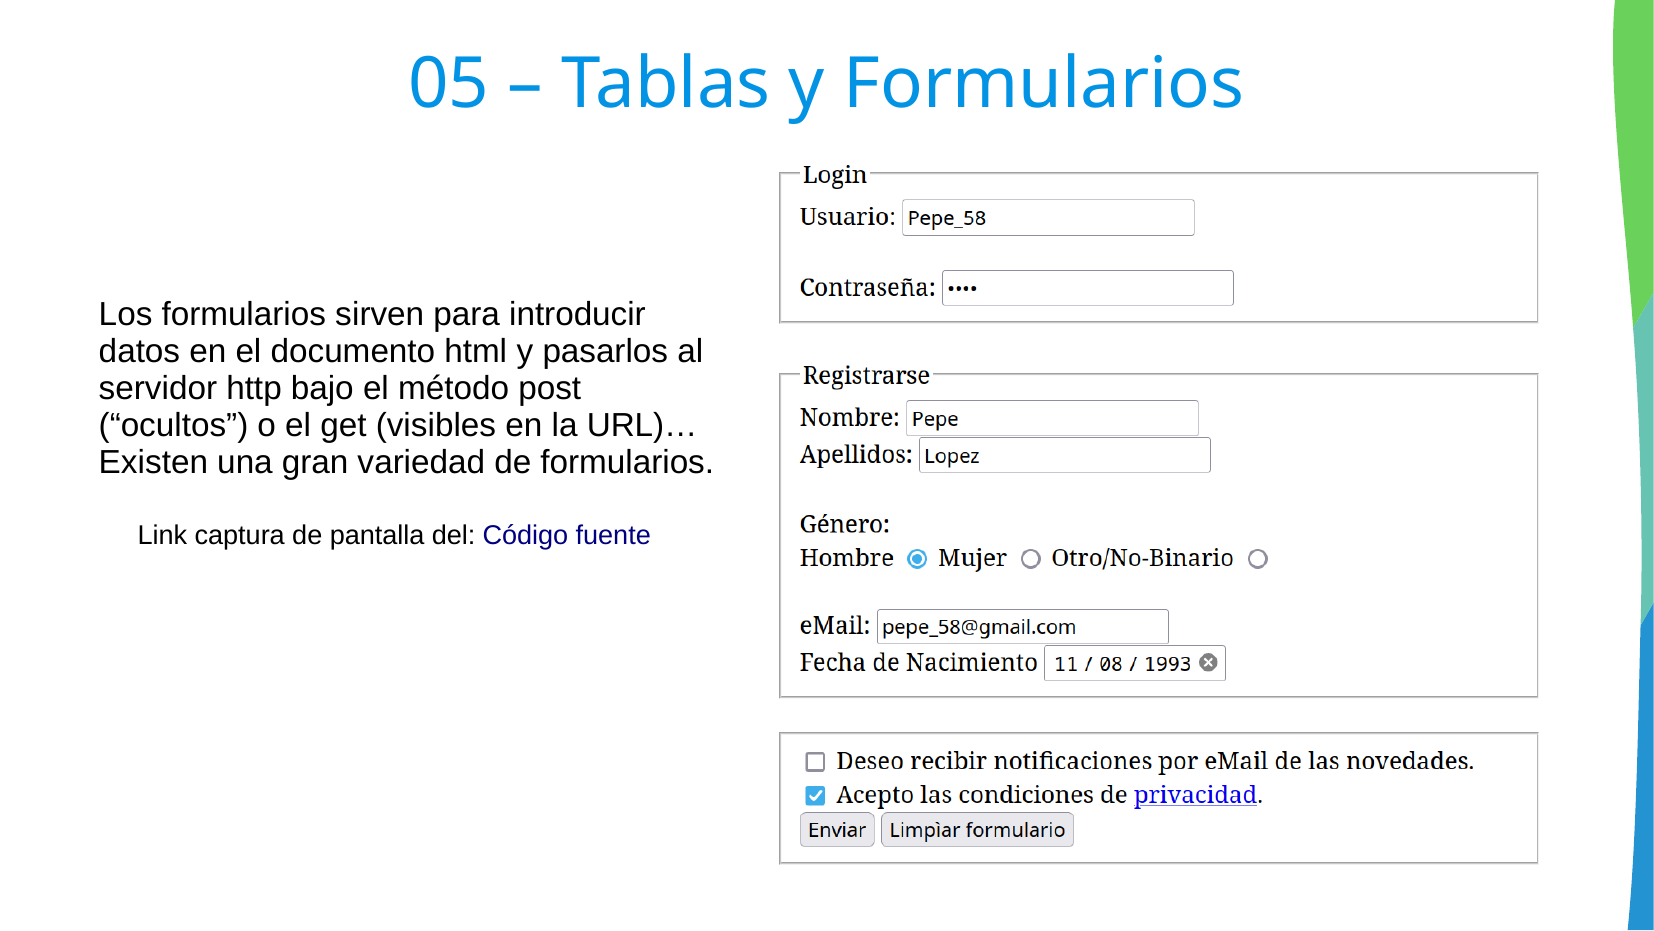

05 – Tablas y Formularios
Los formularios sirven para introducir datos en el documento html y pasarlos al servidor http bajo el método post (“ocultos”) o el get (visibles en la URL)… Existen una gran variedad de formularios.
Link captura de pantalla del: Código fuente